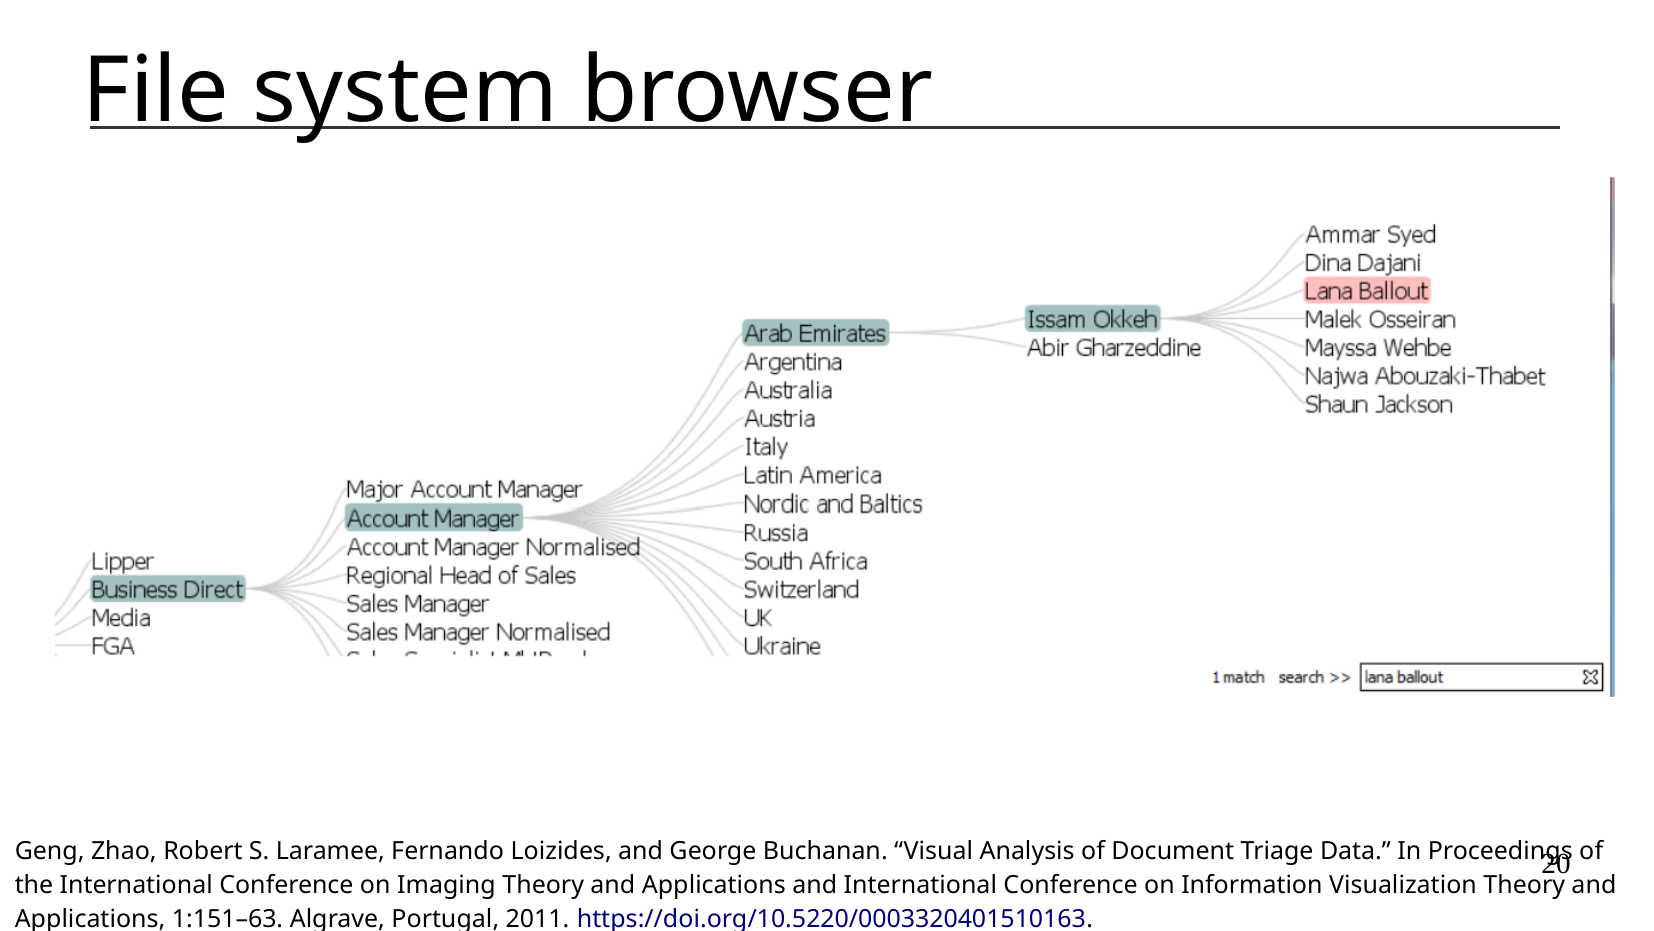

# File system browser
Geng, Zhao, Robert S. Laramee, Fernando Loizides, and George Buchanan. “Visual Analysis of Document Triage Data.” In Proceedings of the International Conference on Imaging Theory and Applications and International Conference on Information Visualization Theory and Applications, 1:151–63. Algrave, Portugal, 2011. https://doi.org/10.5220/0003320401510163.
20